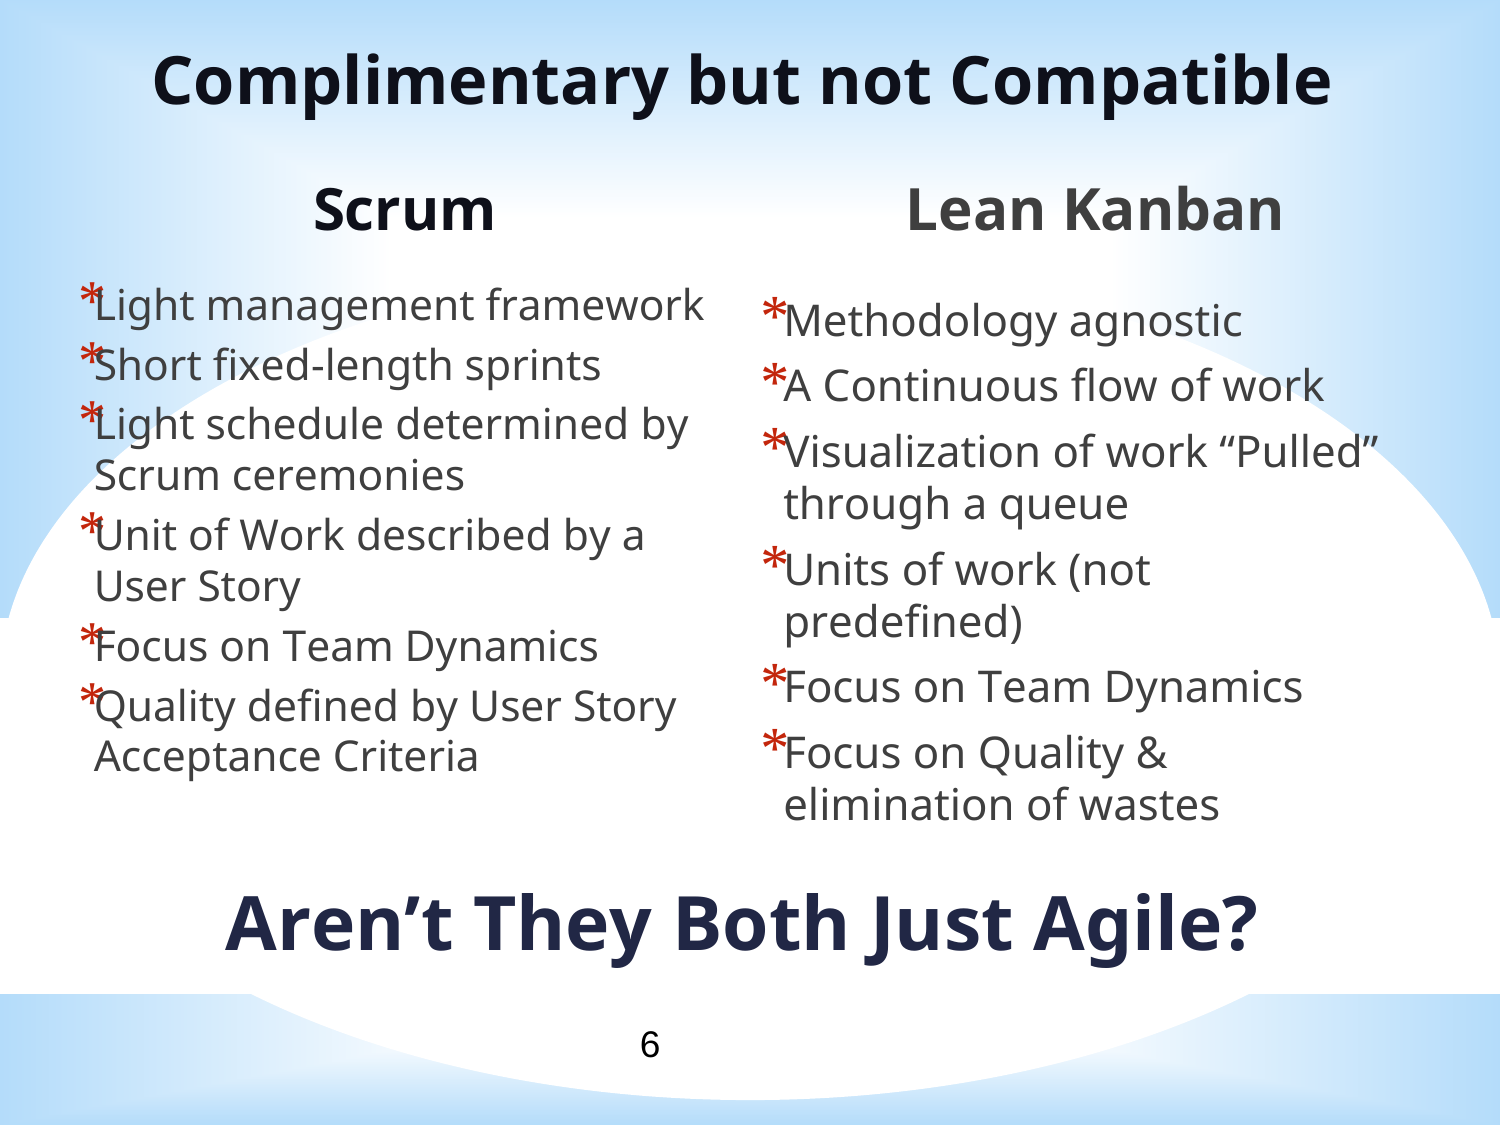

# Complimentary but not Compatible
Scrum
Lean Kanban
Light management framework
Short fixed-length sprints
Light schedule determined by Scrum ceremonies
Unit of Work described by a User Story
Focus on Team Dynamics
Quality defined by User Story Acceptance Criteria
Methodology agnostic
A Continuous flow of work
Visualization of work “Pulled” through a queue
Units of work (not predefined)
Focus on Team Dynamics
Focus on Quality & elimination of wastes
Aren’t They Both Just Agile?